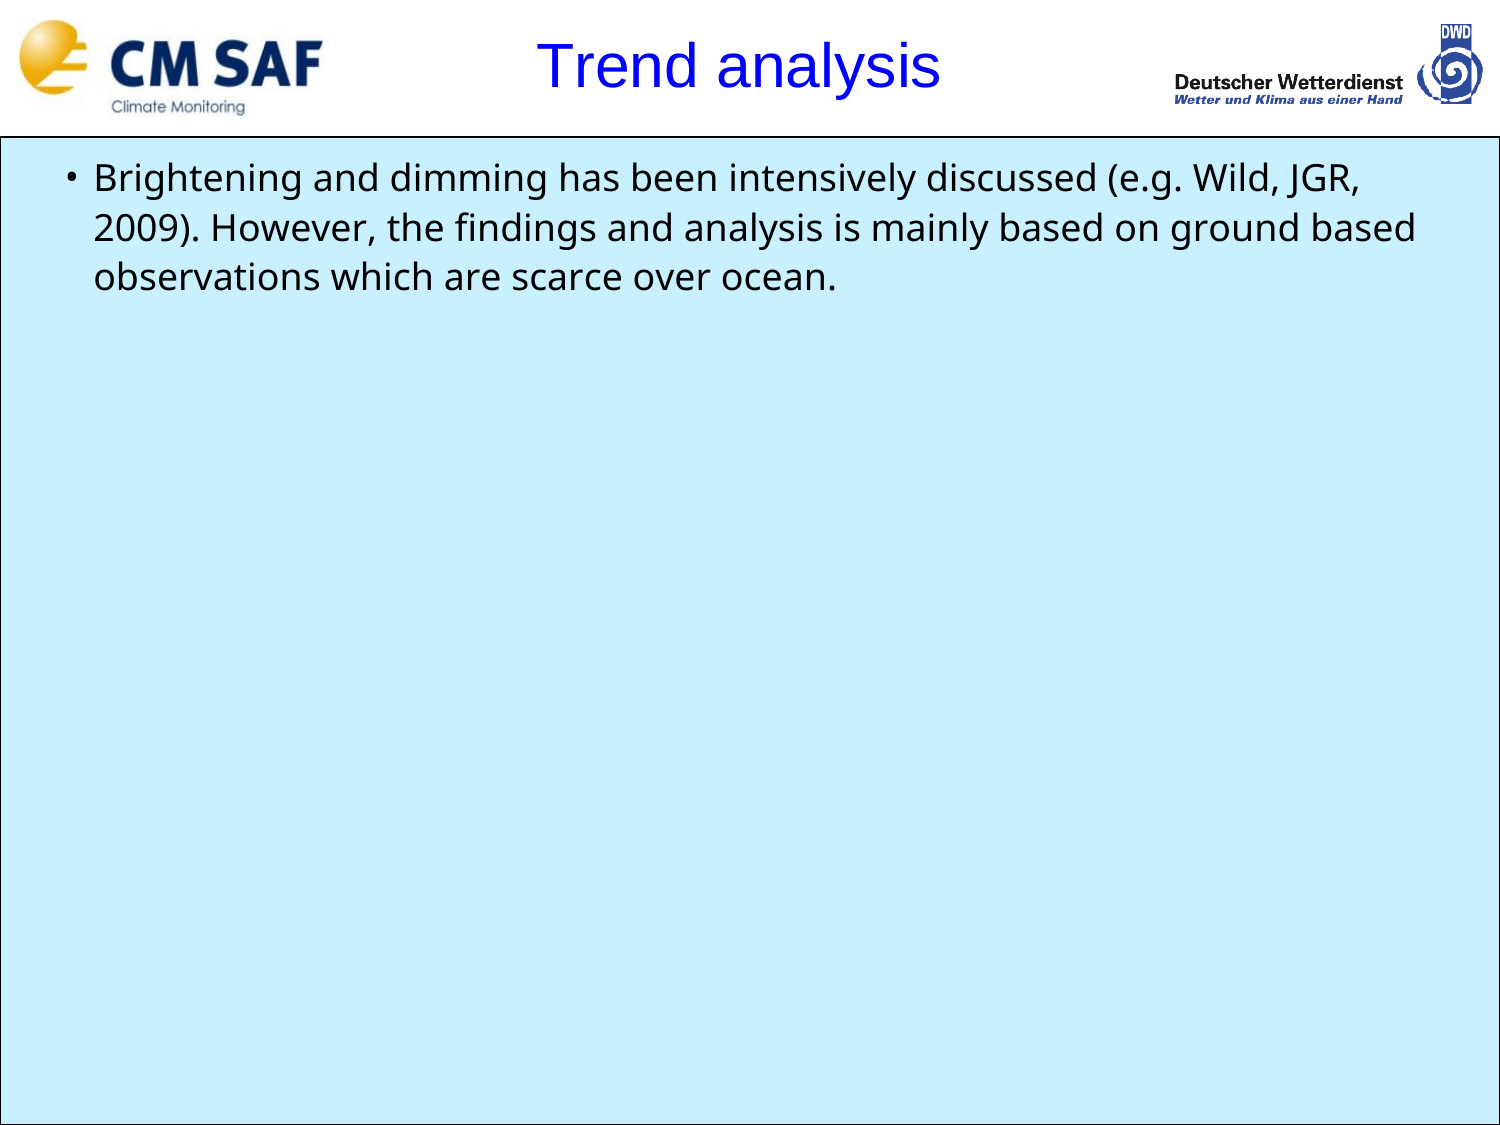

Trend analysis
Brightening and dimming has been intensively discussed (e.g. Wild, JGR, 2009). However, the findings and analysis is mainly based on ground based observations which are scarce over ocean.